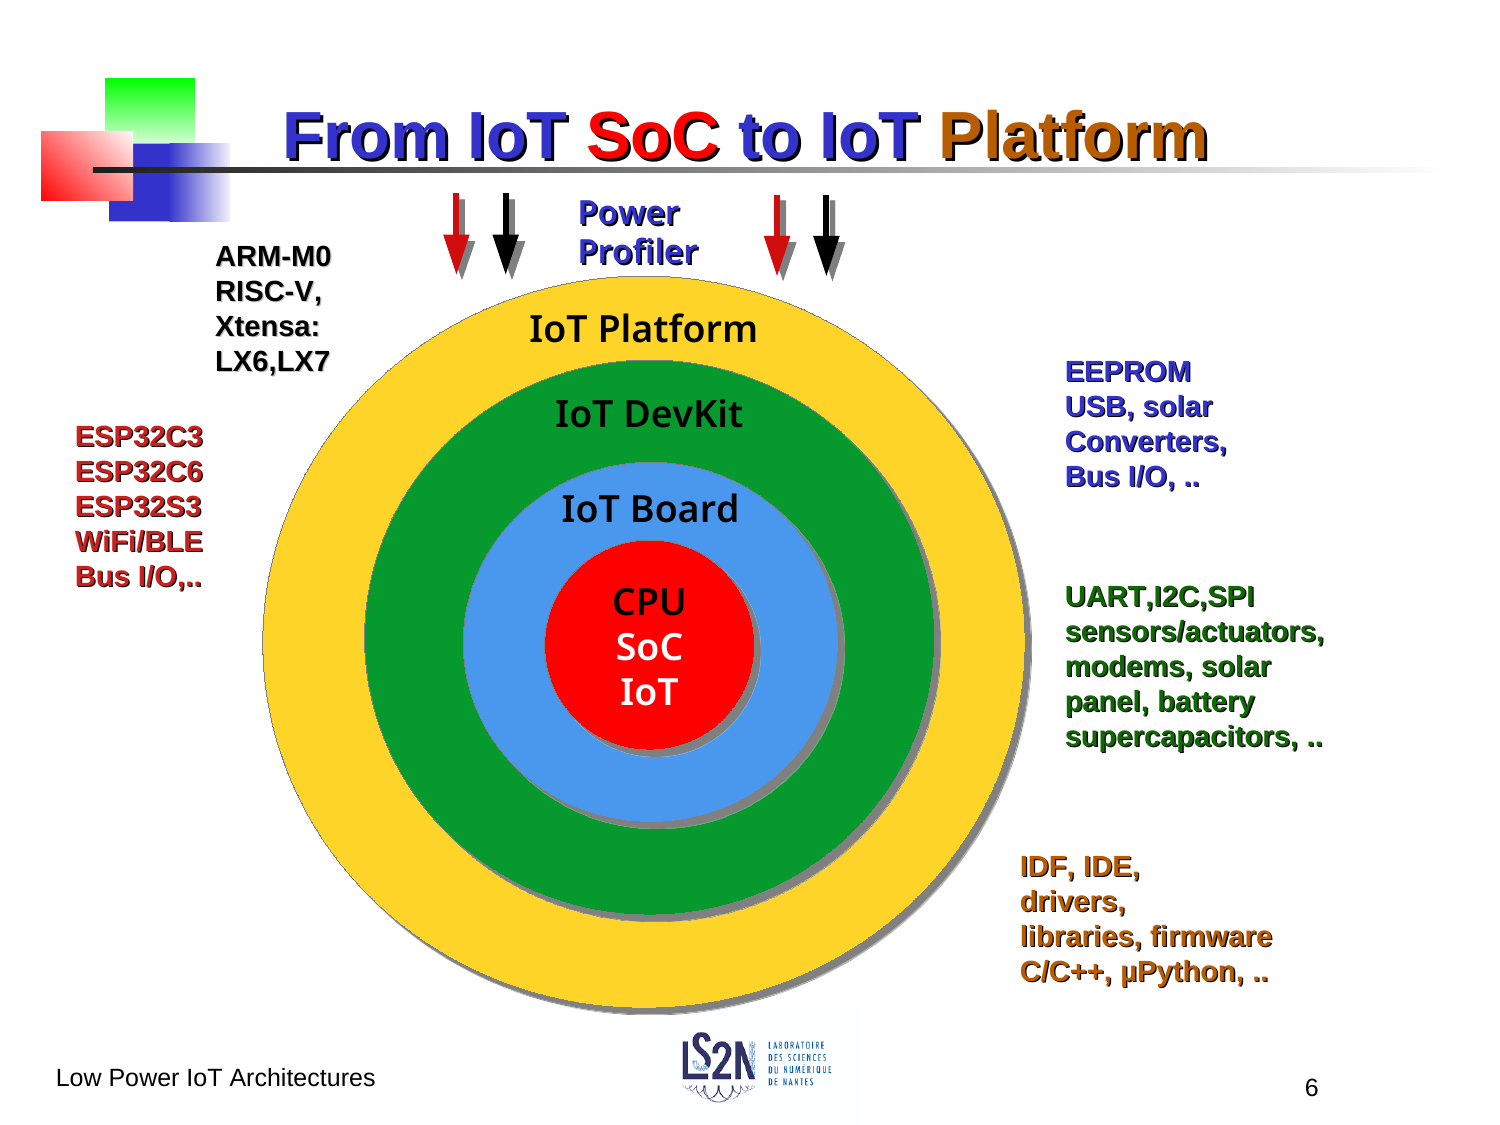

# From IoT SoC to IoT Platform
Power
Profiler
ARM-M0
RISC-V, Xtensa: LX6,LX7
IoT Platform
EEPROM
USB, solar Converters,
Bus I/O, ..
IoT DevKit
ESP32C3
ESP32C6
ESP32S3
WiFi/BLE
Bus I/O,..
IoT Board
CPU
SoC
IoT
UART,I2C,SPI
sensors/actuators,
modems, solar panel, battery
supercapacitors, ..
IDF, IDE,
drivers,
libraries, firmware C/C++, µPython, ..
6